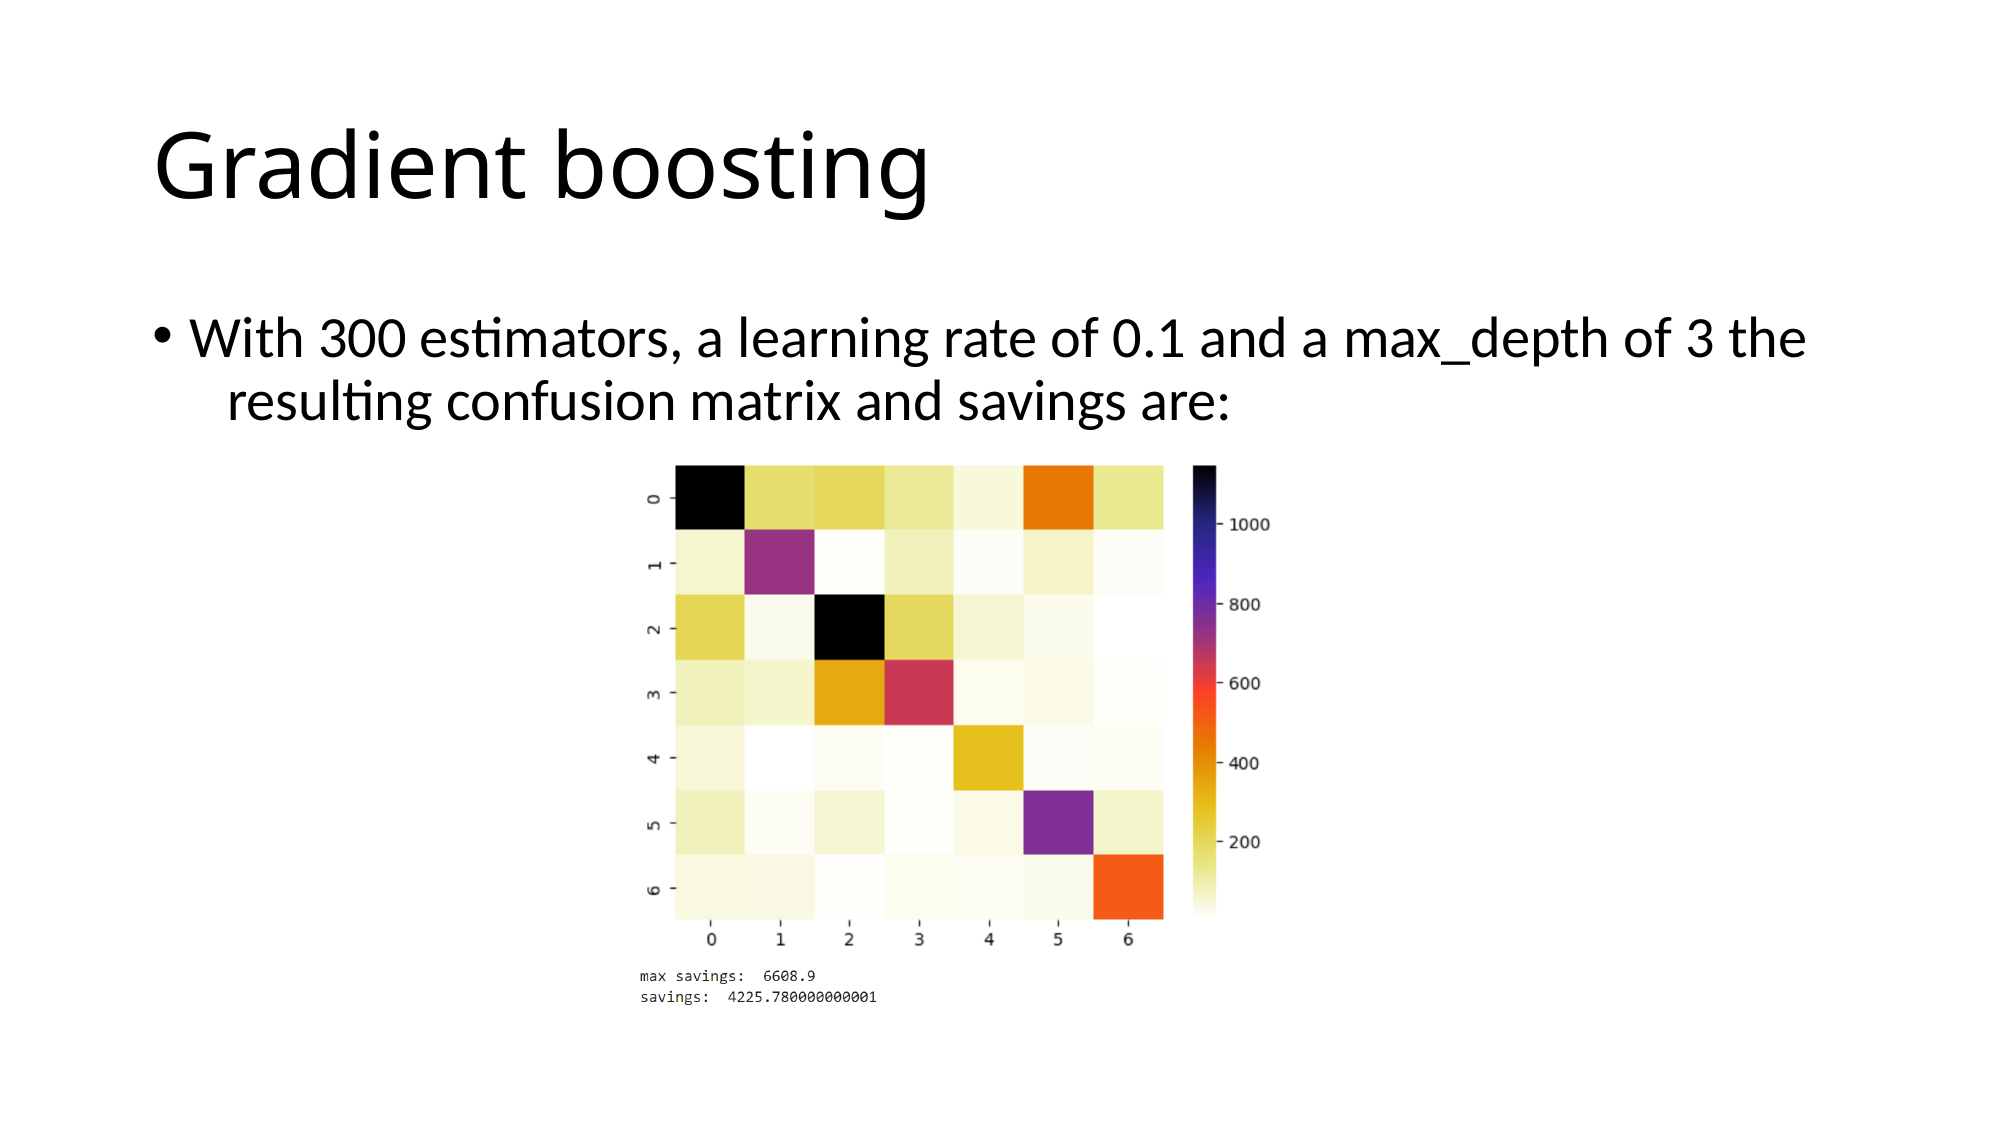

# Gradient boosting
With 300 estimators, a learning rate of 0.1 and a max_depth of 3 the resulting confusion matrix and savings are: